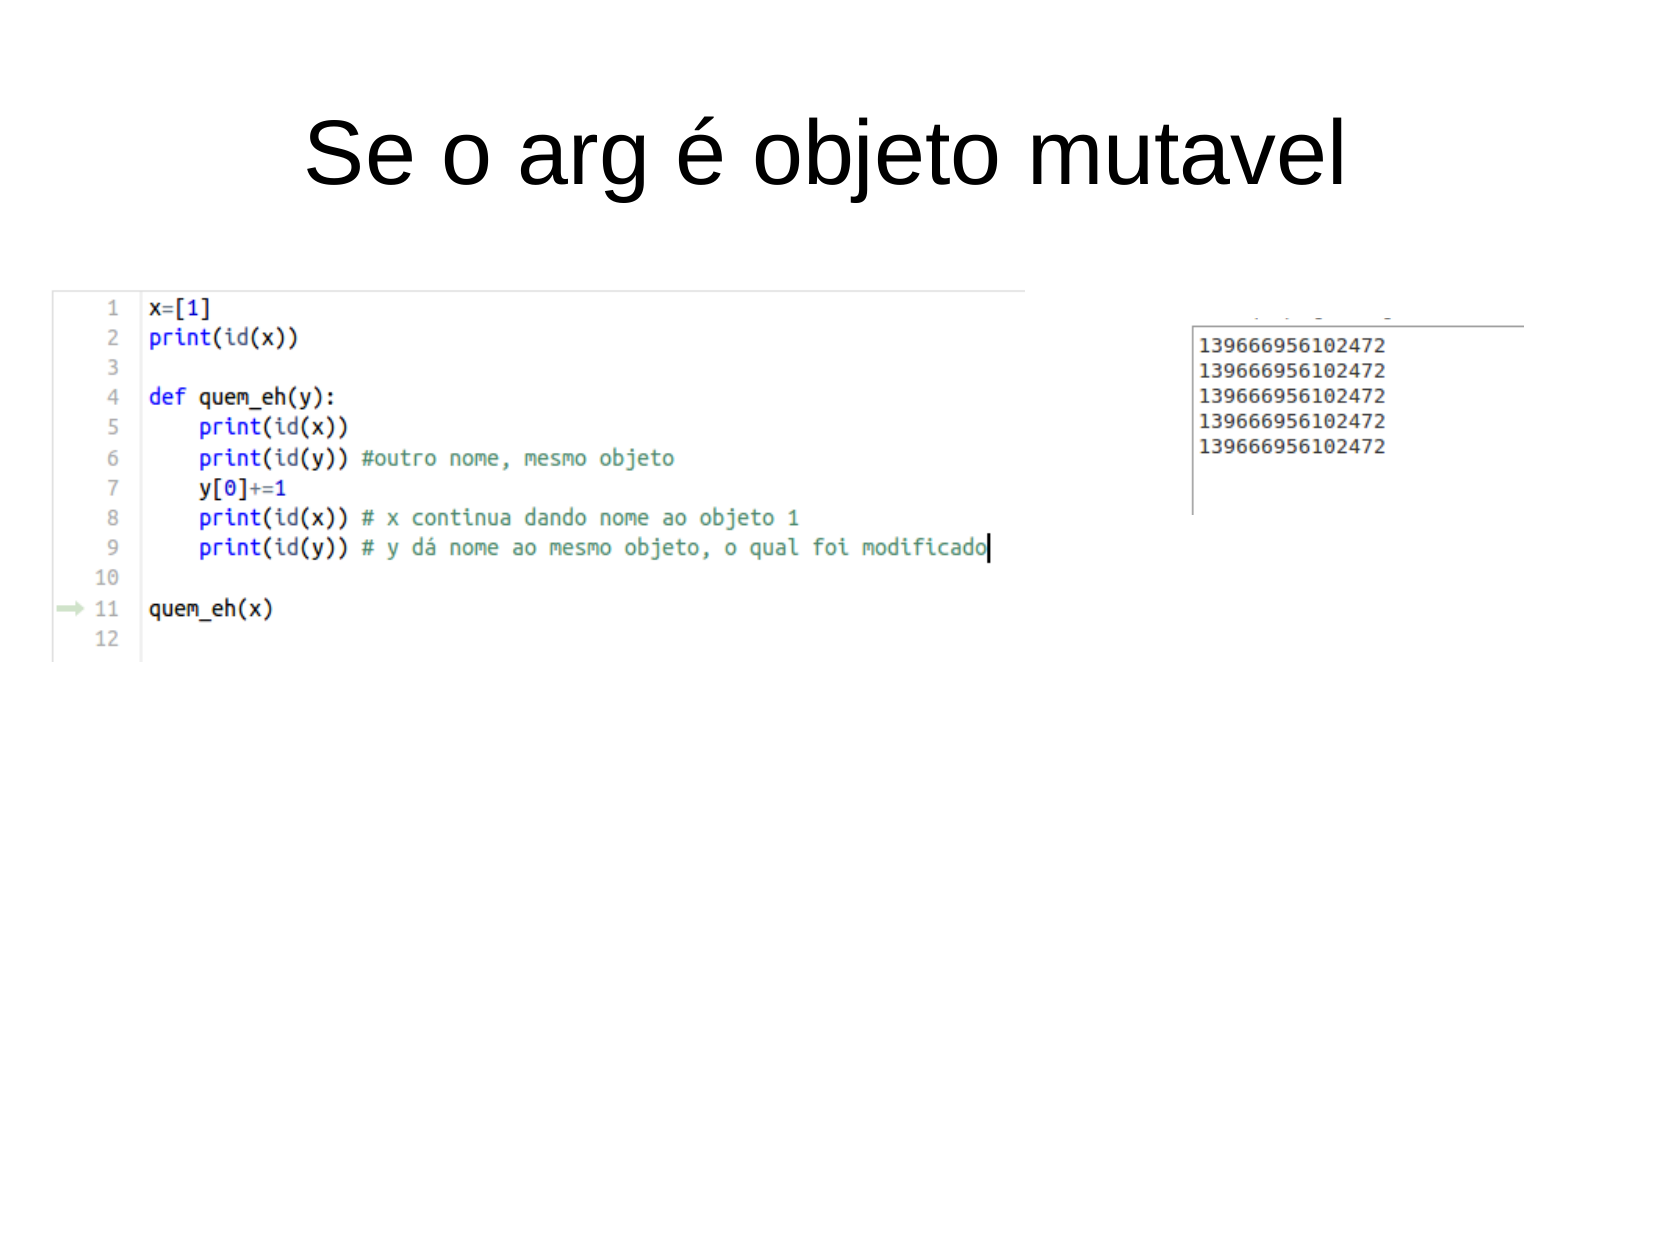

# Se o arg é objeto mutavel